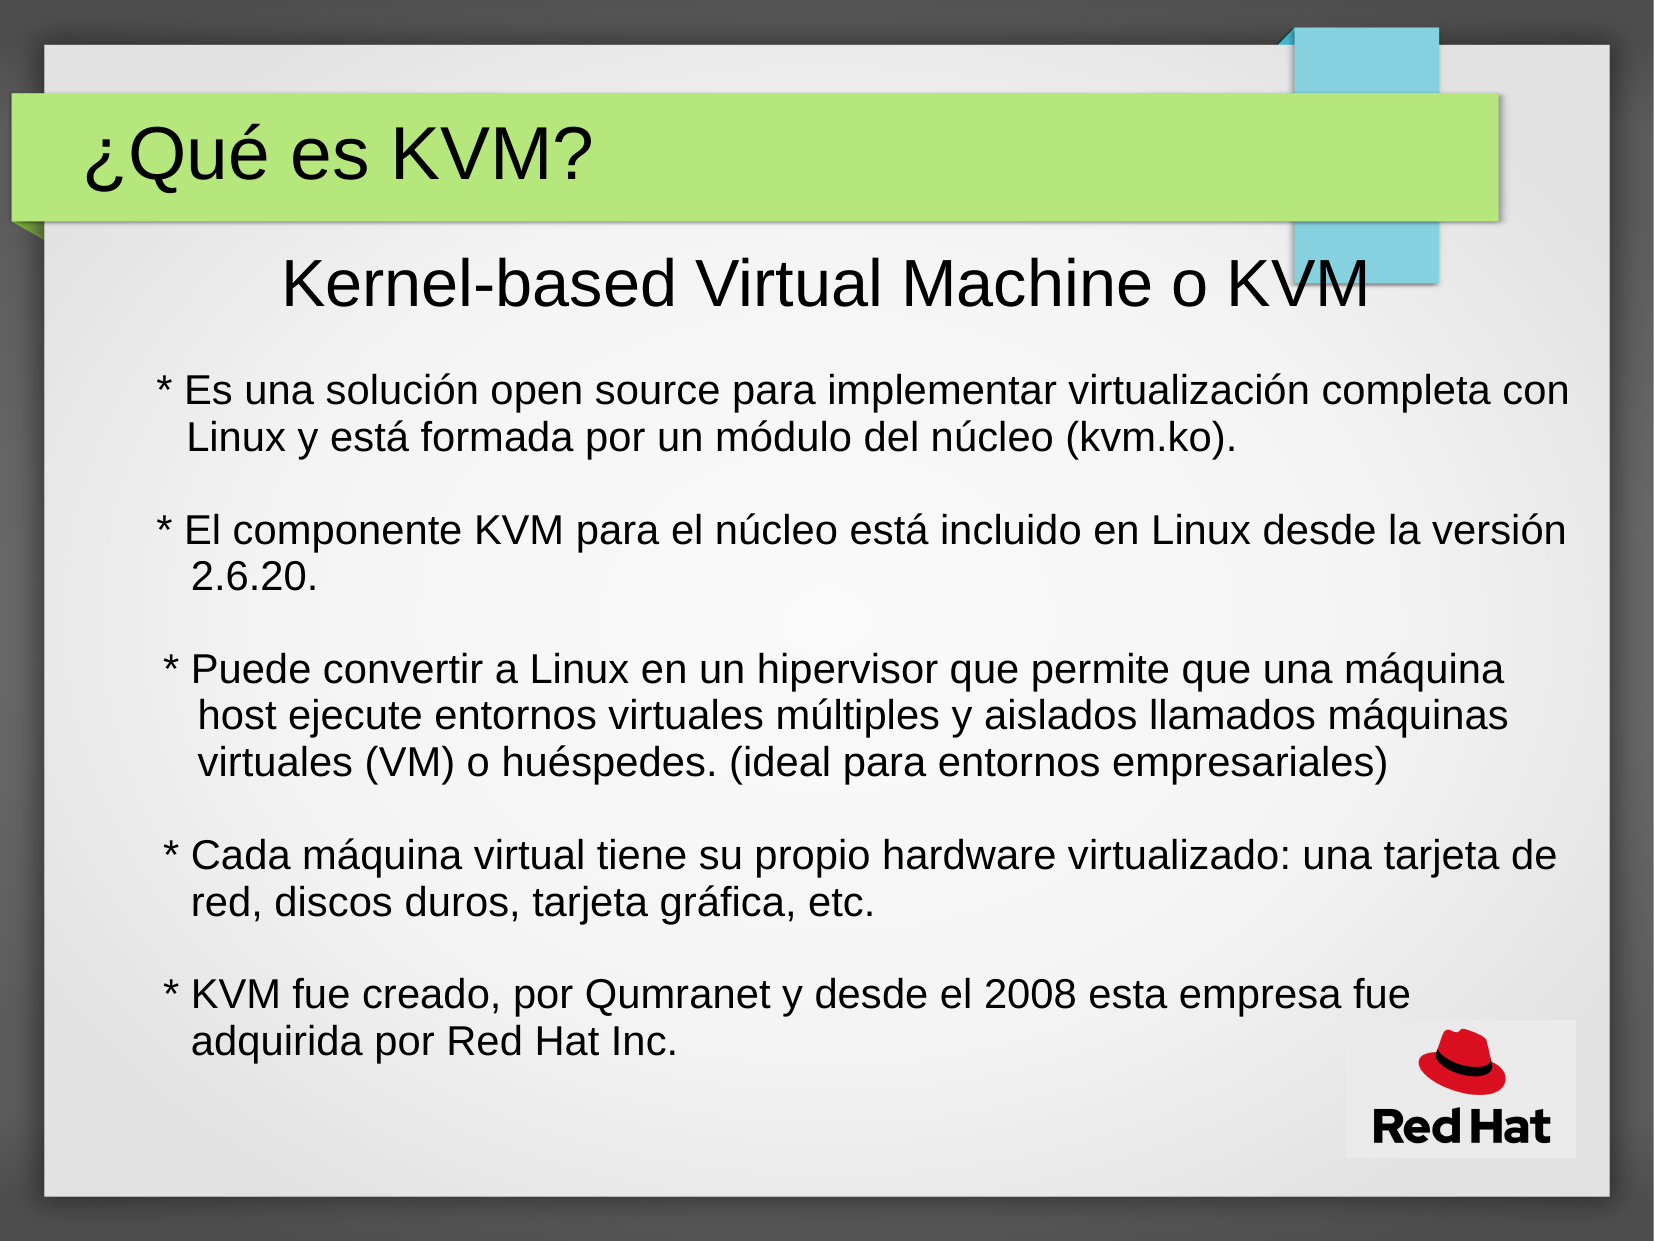

# ¿Qué es KVM?
Kernel-based Virtual Machine o KVM
	* Es una solución open source para implementar virtualización completa con Linux y está formada por un módulo del núcleo (kvm.ko).
	* El componente KVM para el núcleo está incluido en Linux desde la versión 	 2.6.20.
 * Puede convertir a Linux en un hipervisor que permite que una máquina host ejecute entornos virtuales múltiples y aislados llamados máquinas virtuales (VM) o huéspedes. (ideal para entornos empresariales)
 * Cada máquina virtual tiene su propio hardware virtualizado: una tarjeta de 	 red, discos duros, tarjeta gráfica, etc.
 * KVM fue creado, por Qumranet y desde el 2008 esta empresa fue 			 adquirida por Red Hat Inc.